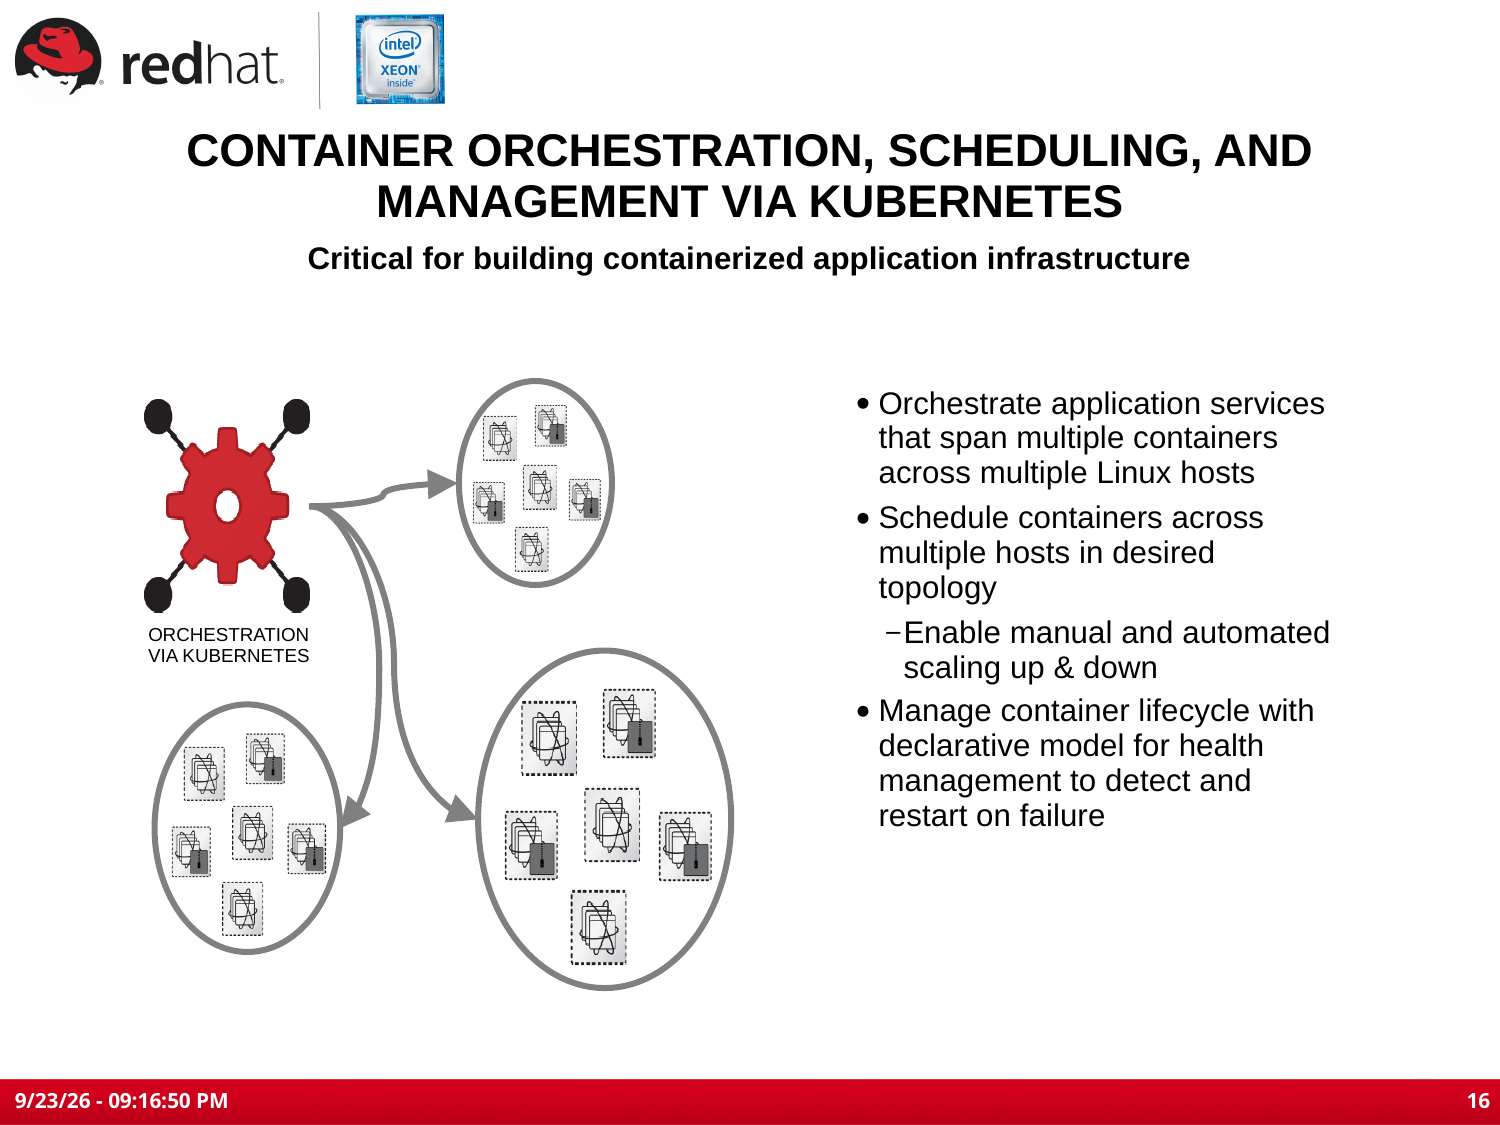

CONTAINER ORCHESTRATION, SCHEDULING, AND MANAGEMENT VIA KUBERNETES
Critical for building containerized application infrastructure
# Orchestrate application services that span multiple containers across multiple Linux hosts
Schedule containers across multiple hosts in desired topology
Enable manual and automated scaling up & down
Manage container lifecycle with declarative model for health management to detect and restart on failure
ORCHESTRATION
VIA KUBERNETES